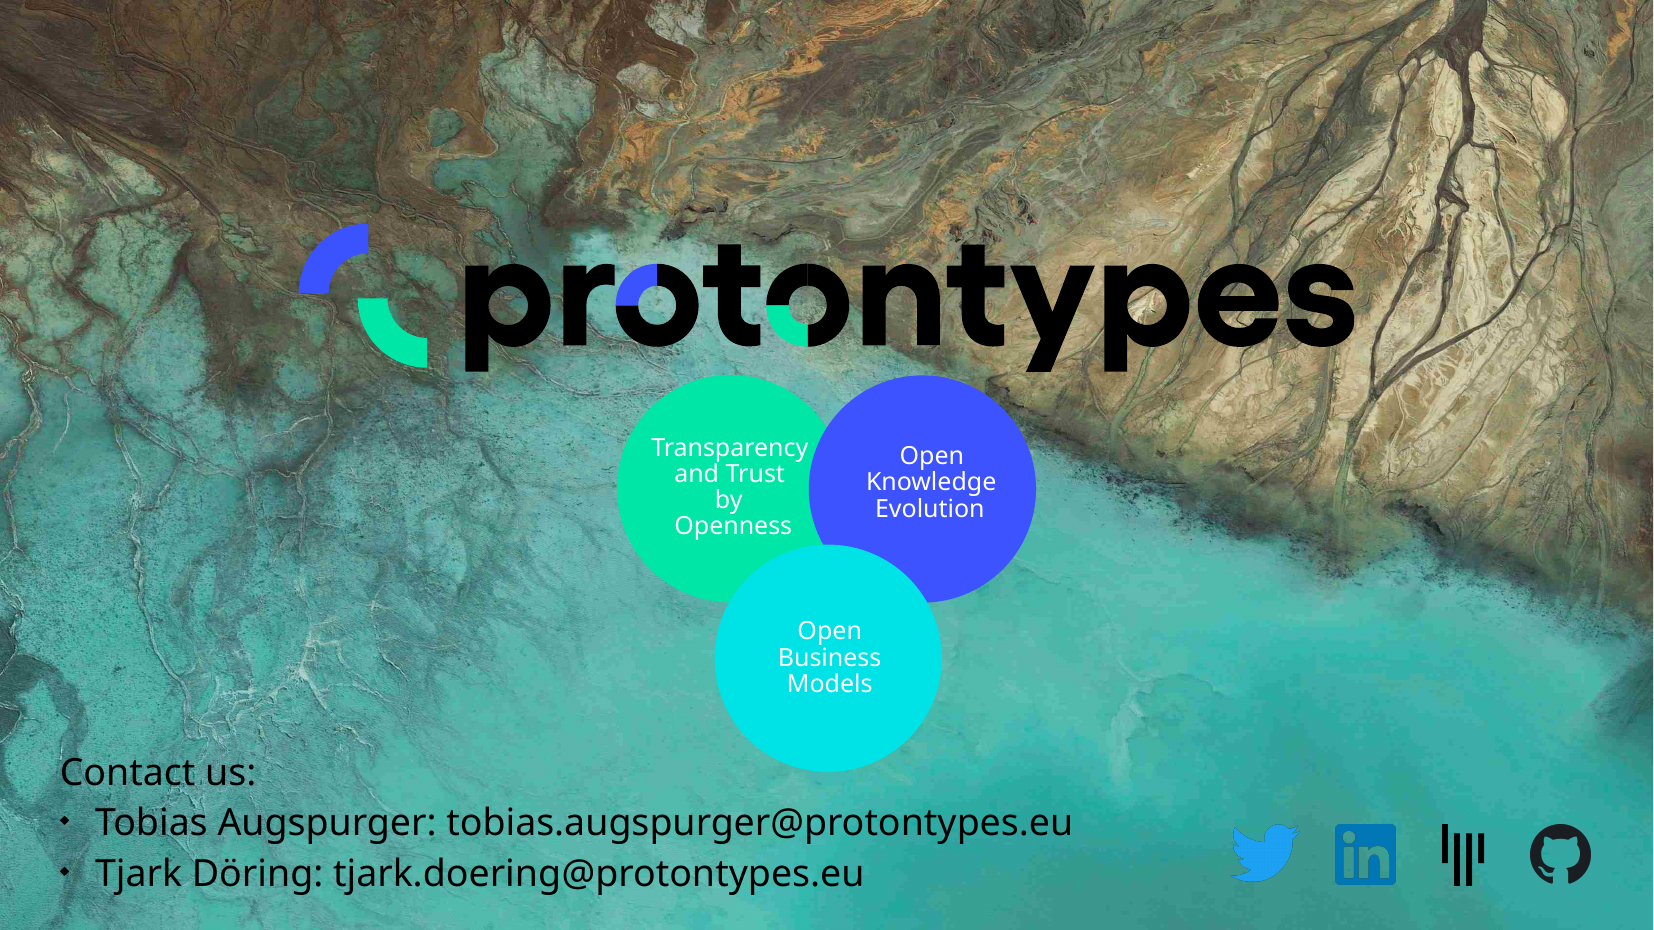

Contact us:
Tobias Augspurger: tobias.augspurger@protontypes.eu
Tjark Döring: tjark.doering@protontypes.eu